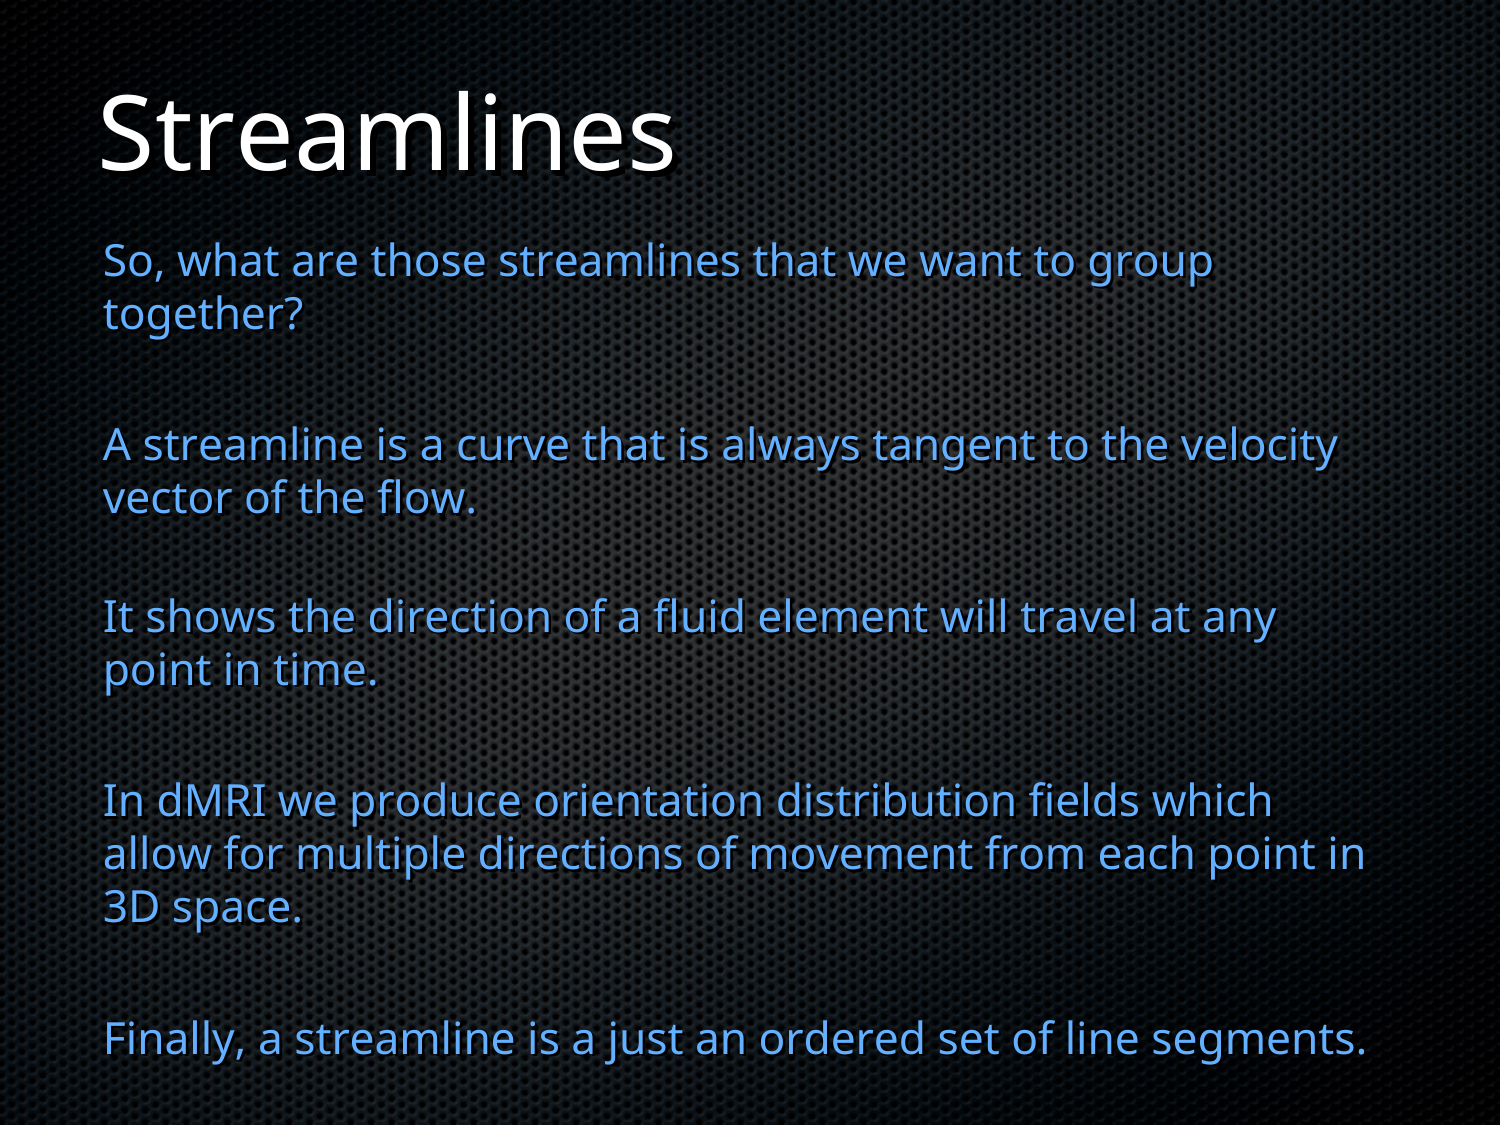

# Streamlines
So, what are those streamlines that we want to group together?
A streamline is a curve that is always tangent to the velocity vector of the flow.
It shows the direction of a fluid element will travel at any point in time.
In dMRI we produce orientation distribution fields which allow for multiple directions of movement from each point in 3D space.
Finally, a streamline is a just an ordered set of line segments.